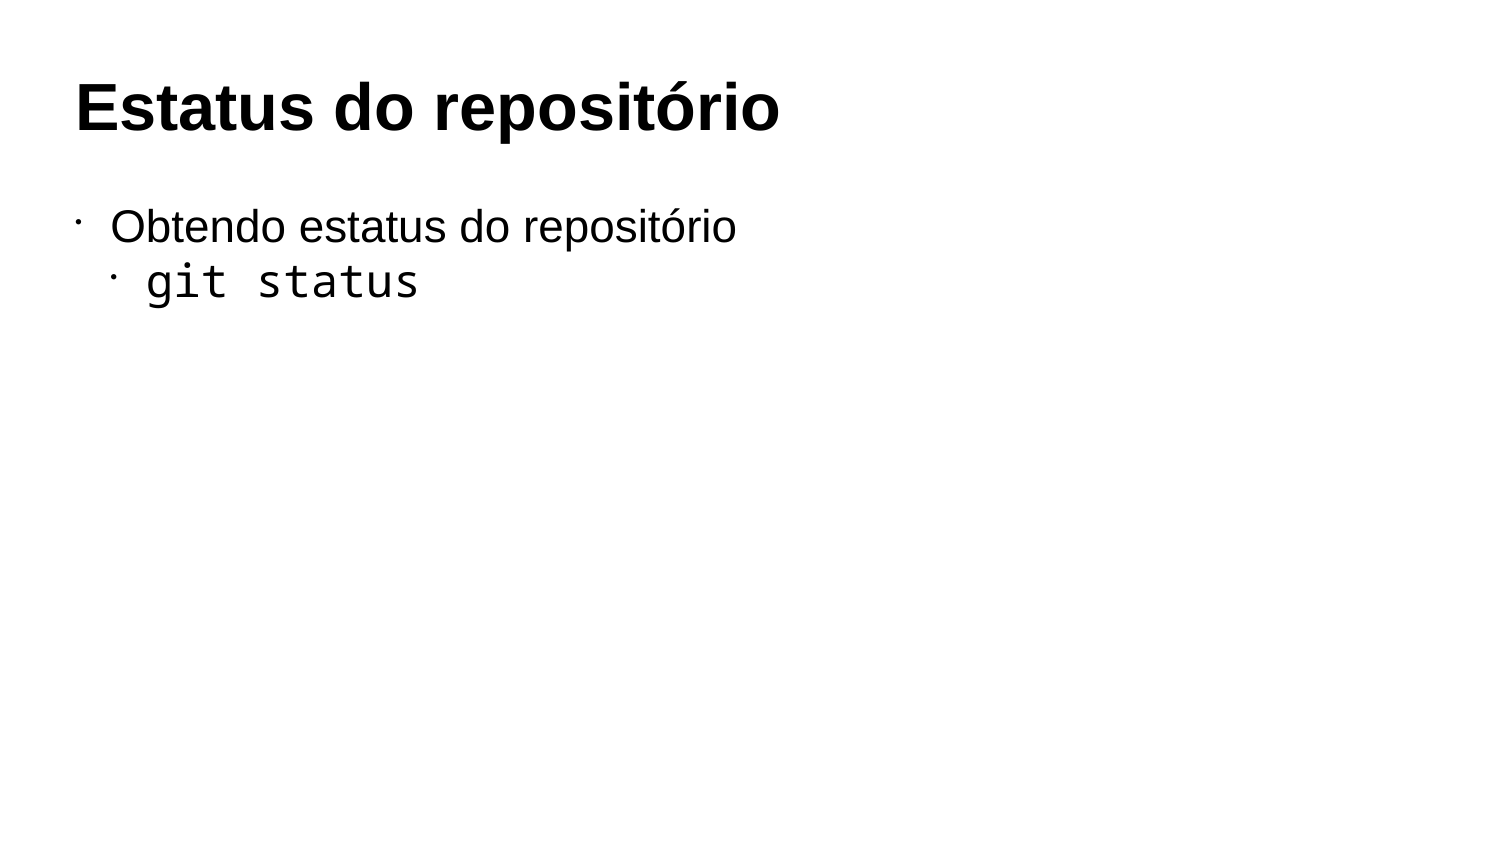

Estatus do repositório
Obtendo estatus do repositório
git status